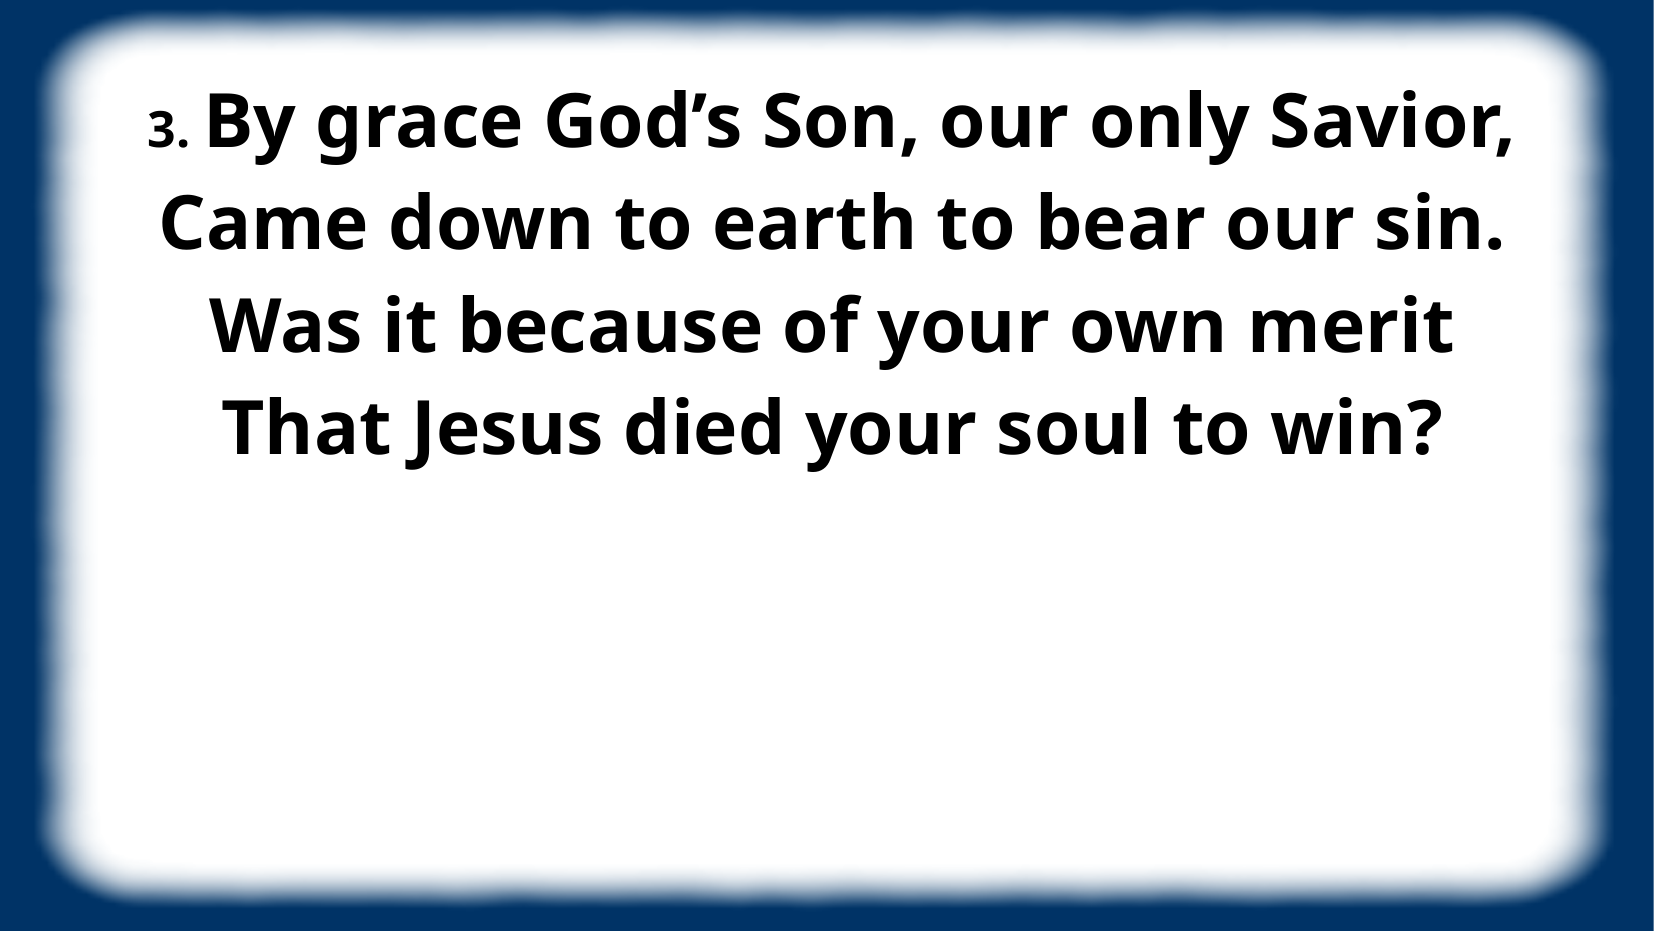

3. By grace God’s Son, our only Savior,
Came down to earth to bear our sin.
Was it because of your own merit
That Jesus died your soul to win?